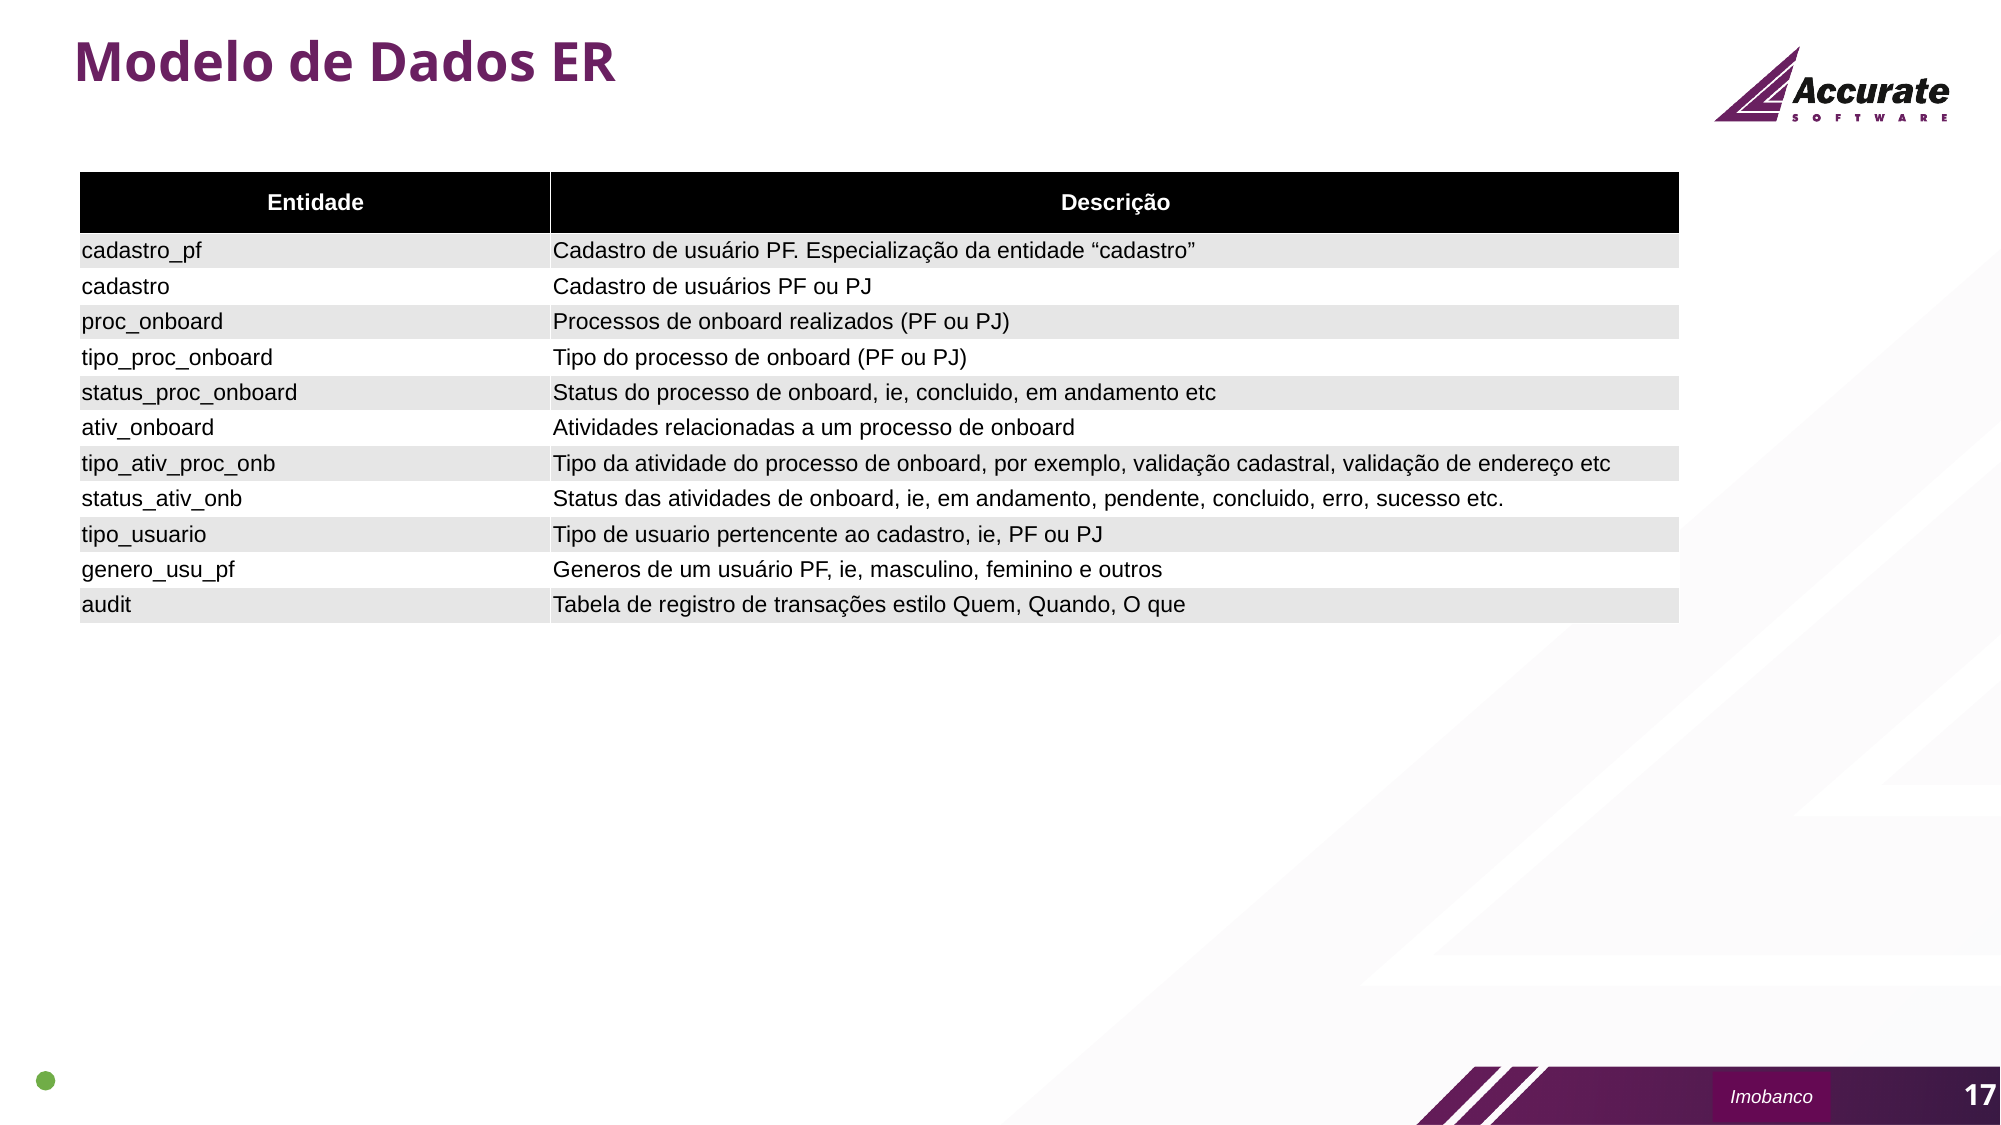

Modelo de Dados ER
| Entidade | Descrição |
| --- | --- |
| cadastro\_pf | Cadastro de usuário PF. Especialização da entidade “cadastro” |
| cadastro | Cadastro de usuários PF ou PJ |
| proc\_onboard | Processos de onboard realizados (PF ou PJ) |
| tipo\_proc\_onboard | Tipo do processo de onboard (PF ou PJ) |
| status\_proc\_onboard | Status do processo de onboard, ie, concluido, em andamento etc |
| ativ\_onboard | Atividades relacionadas a um processo de onboard |
| tipo\_ativ\_proc\_onb | Tipo da atividade do processo de onboard, por exemplo, validação cadastral, validação de endereço etc |
| status\_ativ\_onb | Status das atividades de onboard, ie, em andamento, pendente, concluido, erro, sucesso etc. |
| tipo\_usuario | Tipo de usuario pertencente ao cadastro, ie, PF ou PJ |
| genero\_usu\_pf | Generos de um usuário PF, ie, masculino, feminino e outros |
| audit | Tabela de registro de transações estilo Quem, Quando, O que |
Imobanco